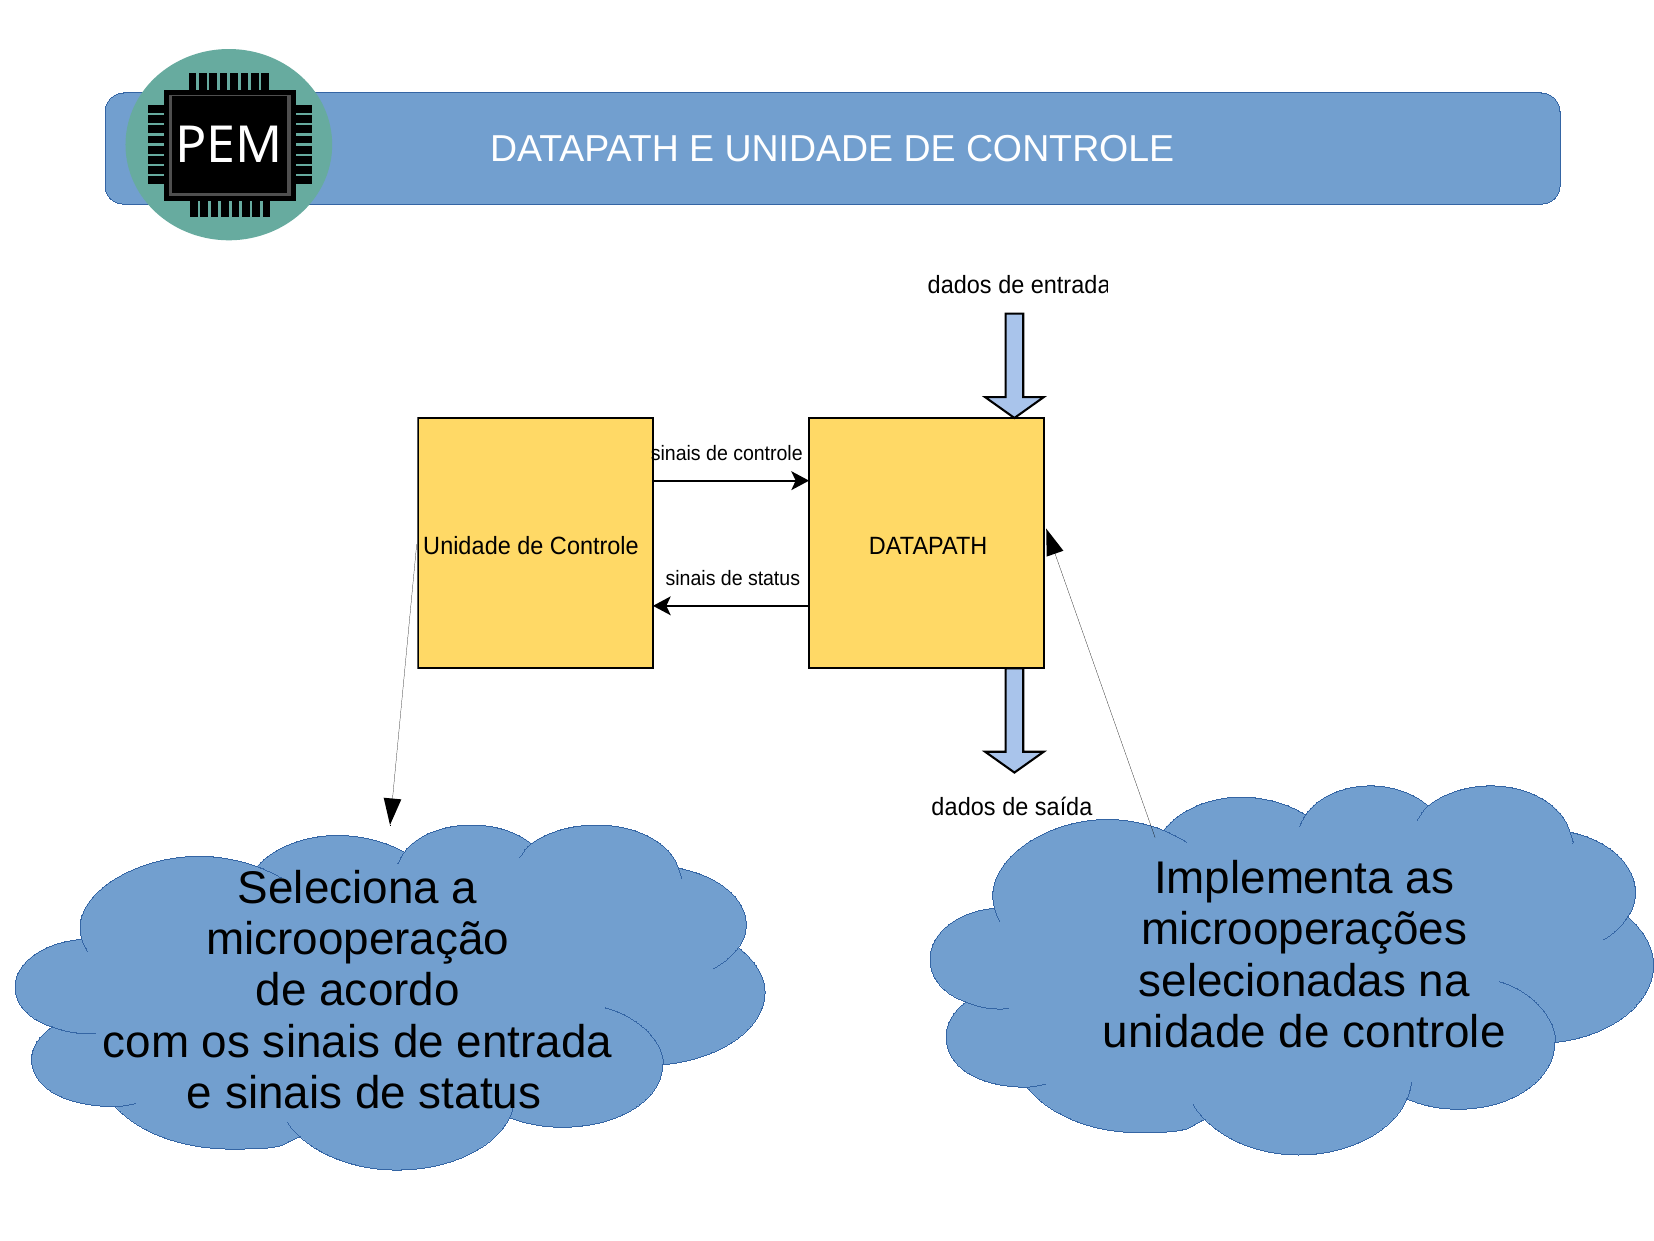

DATAPATH E UNIDADE DE CONTROLE
Seleciona a
microoperação
de acordo
com os sinais de entrada
e sinais de status
Implementa as microoperações selecionadas na unidade de controle